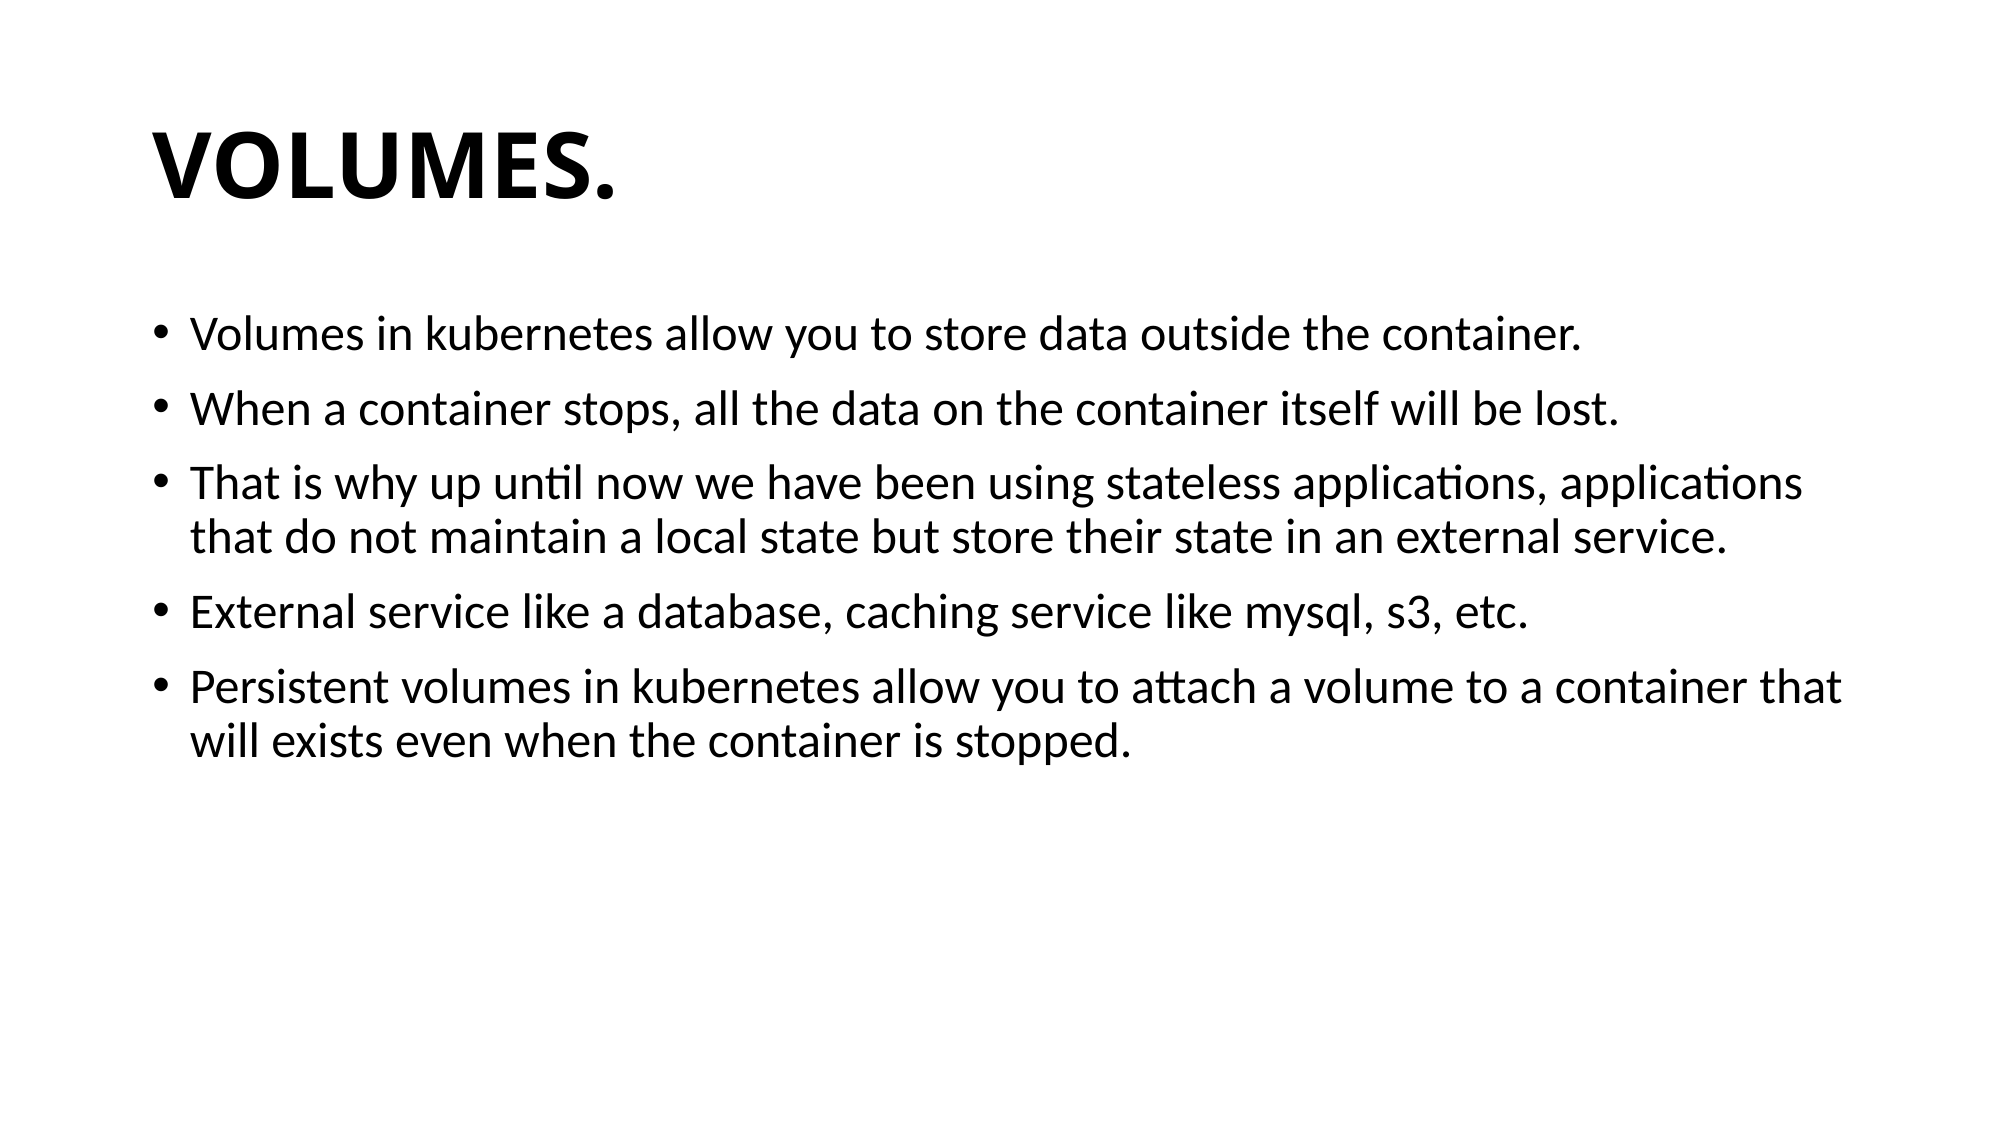

# VOLUMES.
Volumes in kubernetes allow you to store data outside the container.
When a container stops, all the data on the container itself will be lost.
That is why up until now we have been using stateless applications, applications that do not maintain a local state but store their state in an external service.
External service like a database, caching service like mysql, s3, etc.
Persistent volumes in kubernetes allow you to attach a volume to a container that will exists even when the container is stopped.